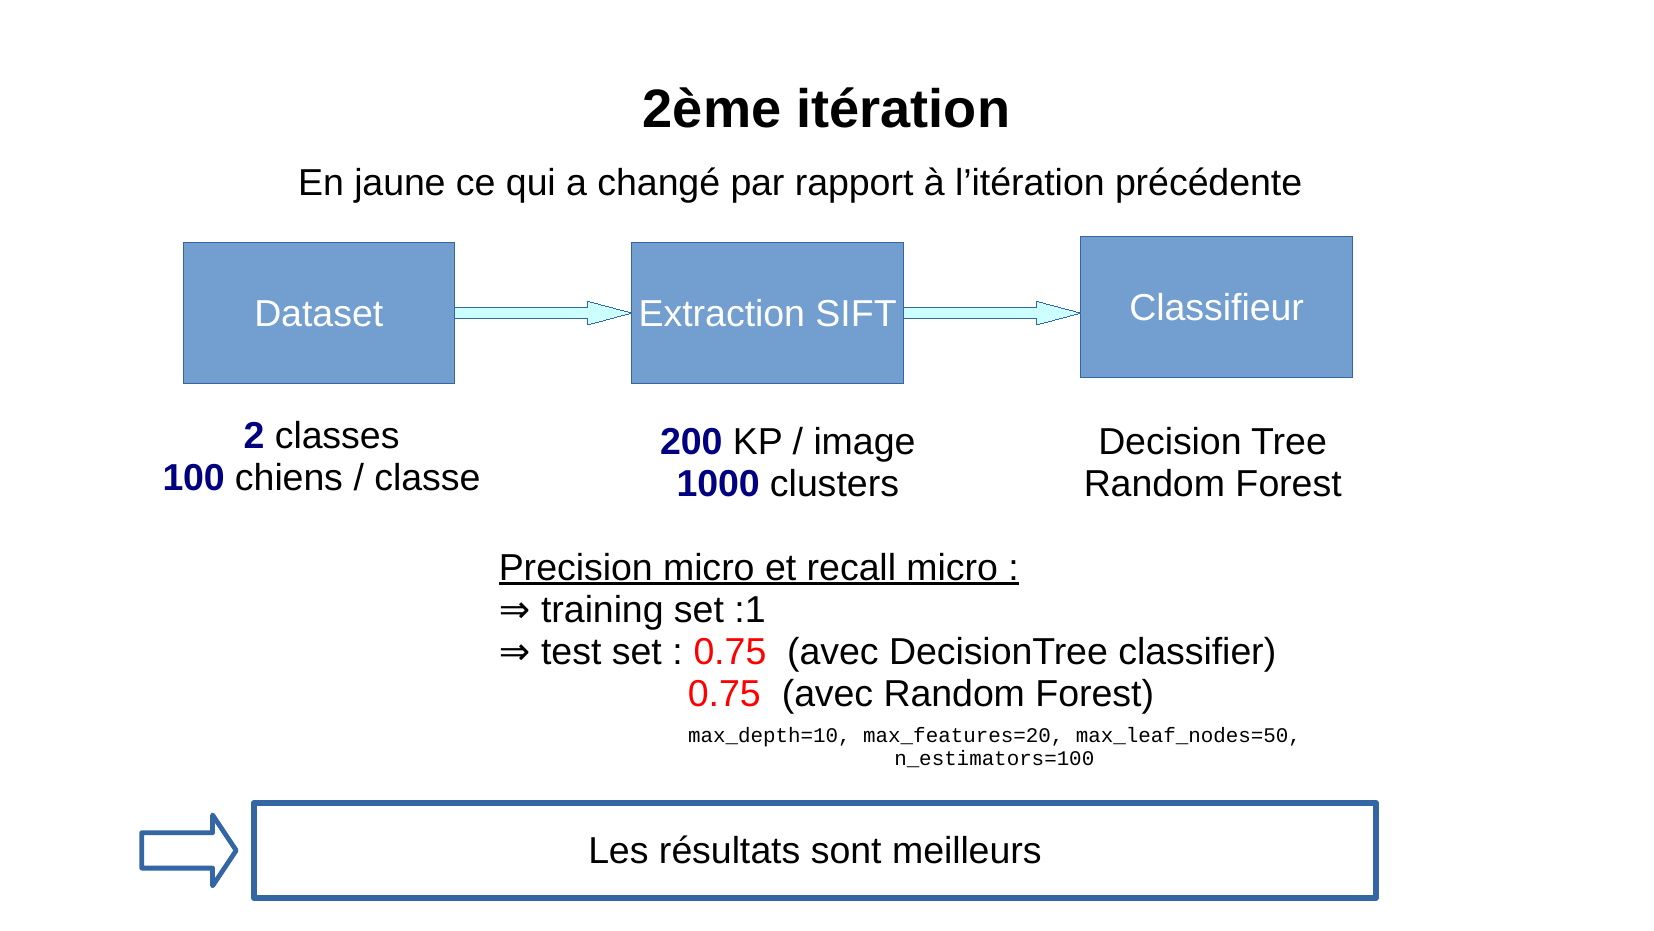

# 2ème itération
En jaune ce qui a changé par rapport à l’itération précédente
Classifieur
Dataset
Extraction SIFT
2 classes
100 chiens / classe
200 KP / image
1000 clusters
Decision Tree
Random Forest
Precision micro et recall micro :
⇒ training set :1
⇒ test set : 0.75 (avec DecisionTree classifier)
 0.75 (avec Random Forest)
max_depth=10, max_features=20, max_leaf_nodes=50, n_estimators=100
Les résultats sont meilleurs